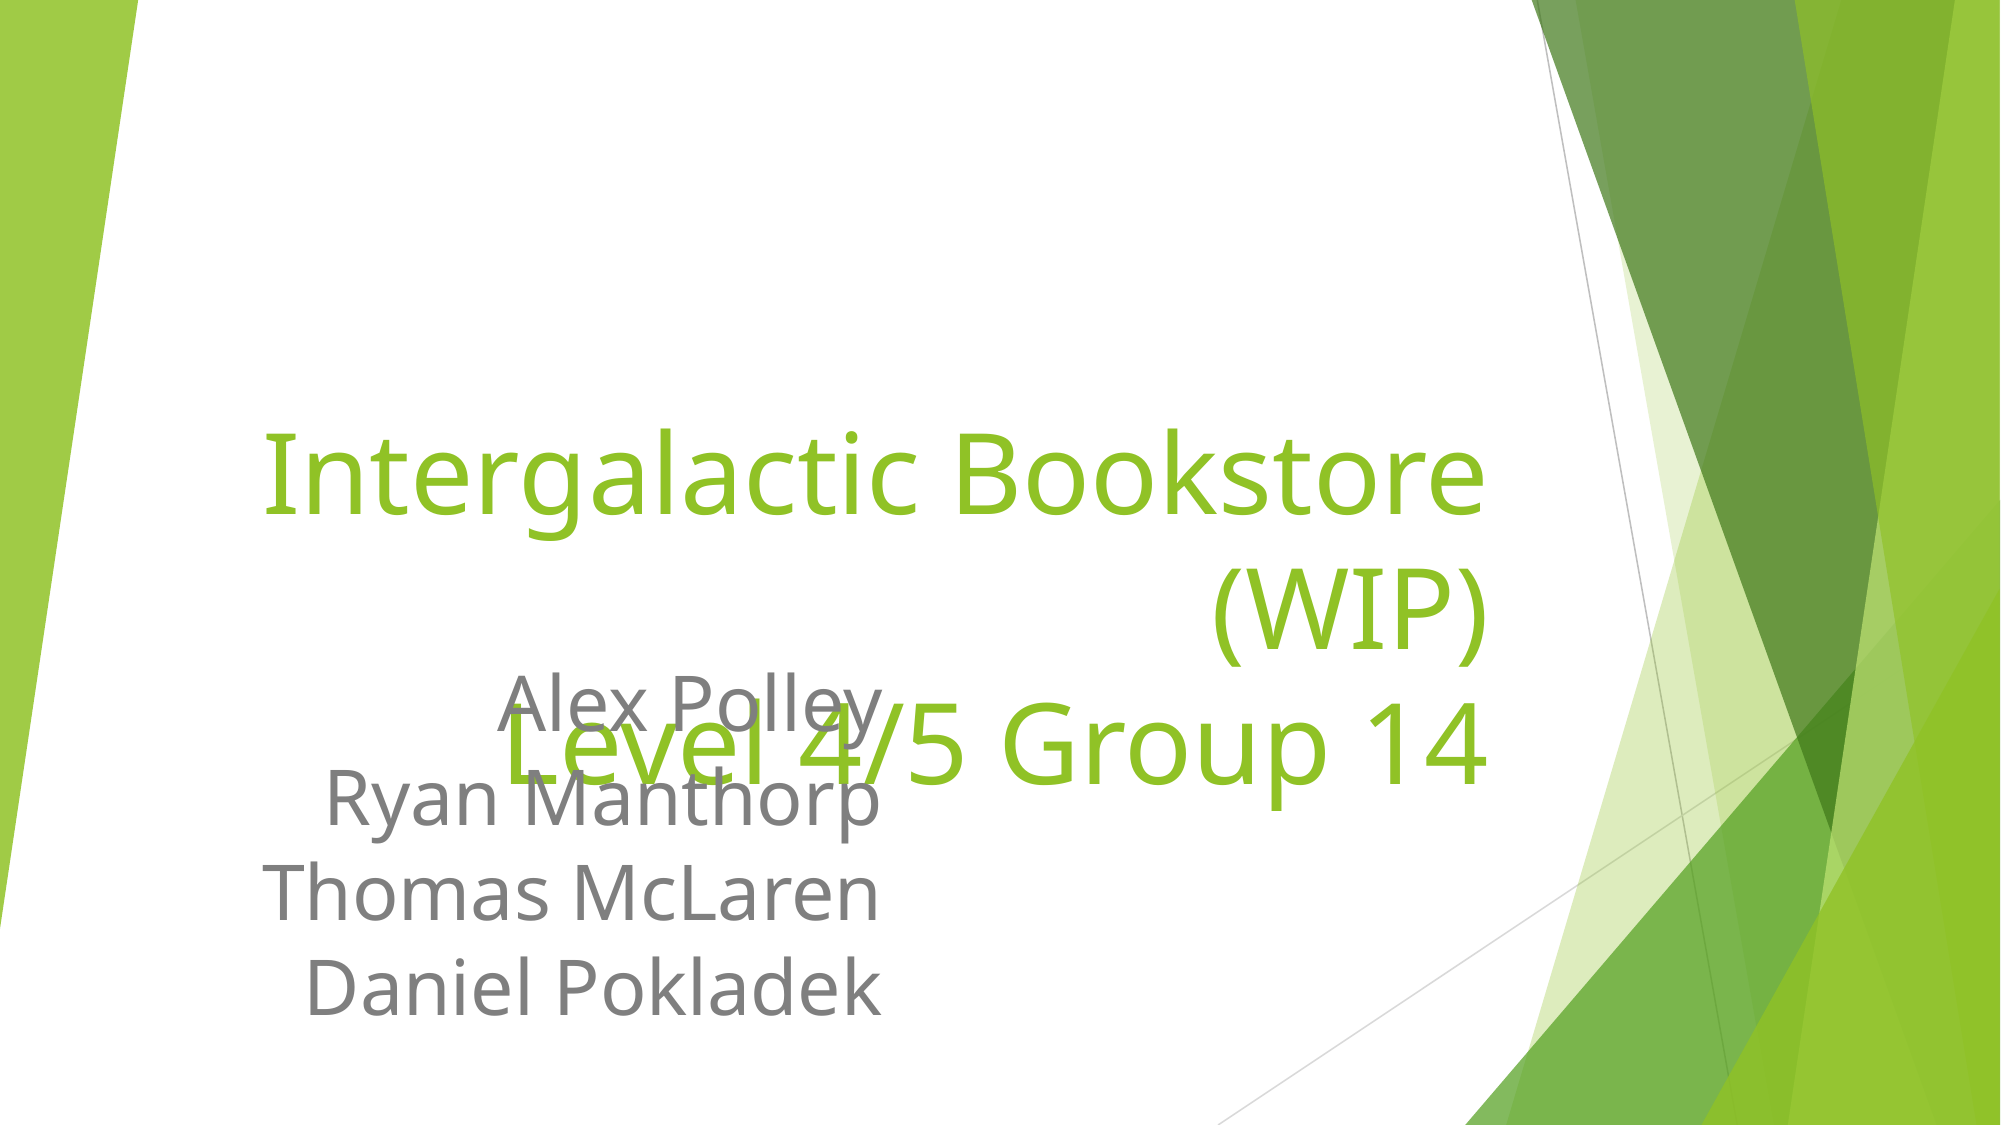

# Intergalactic Bookstore (WIP) Level 4/5 Group 14
Alex Polley
Ryan Manthorp
Thomas McLaren
Daniel Pokladek